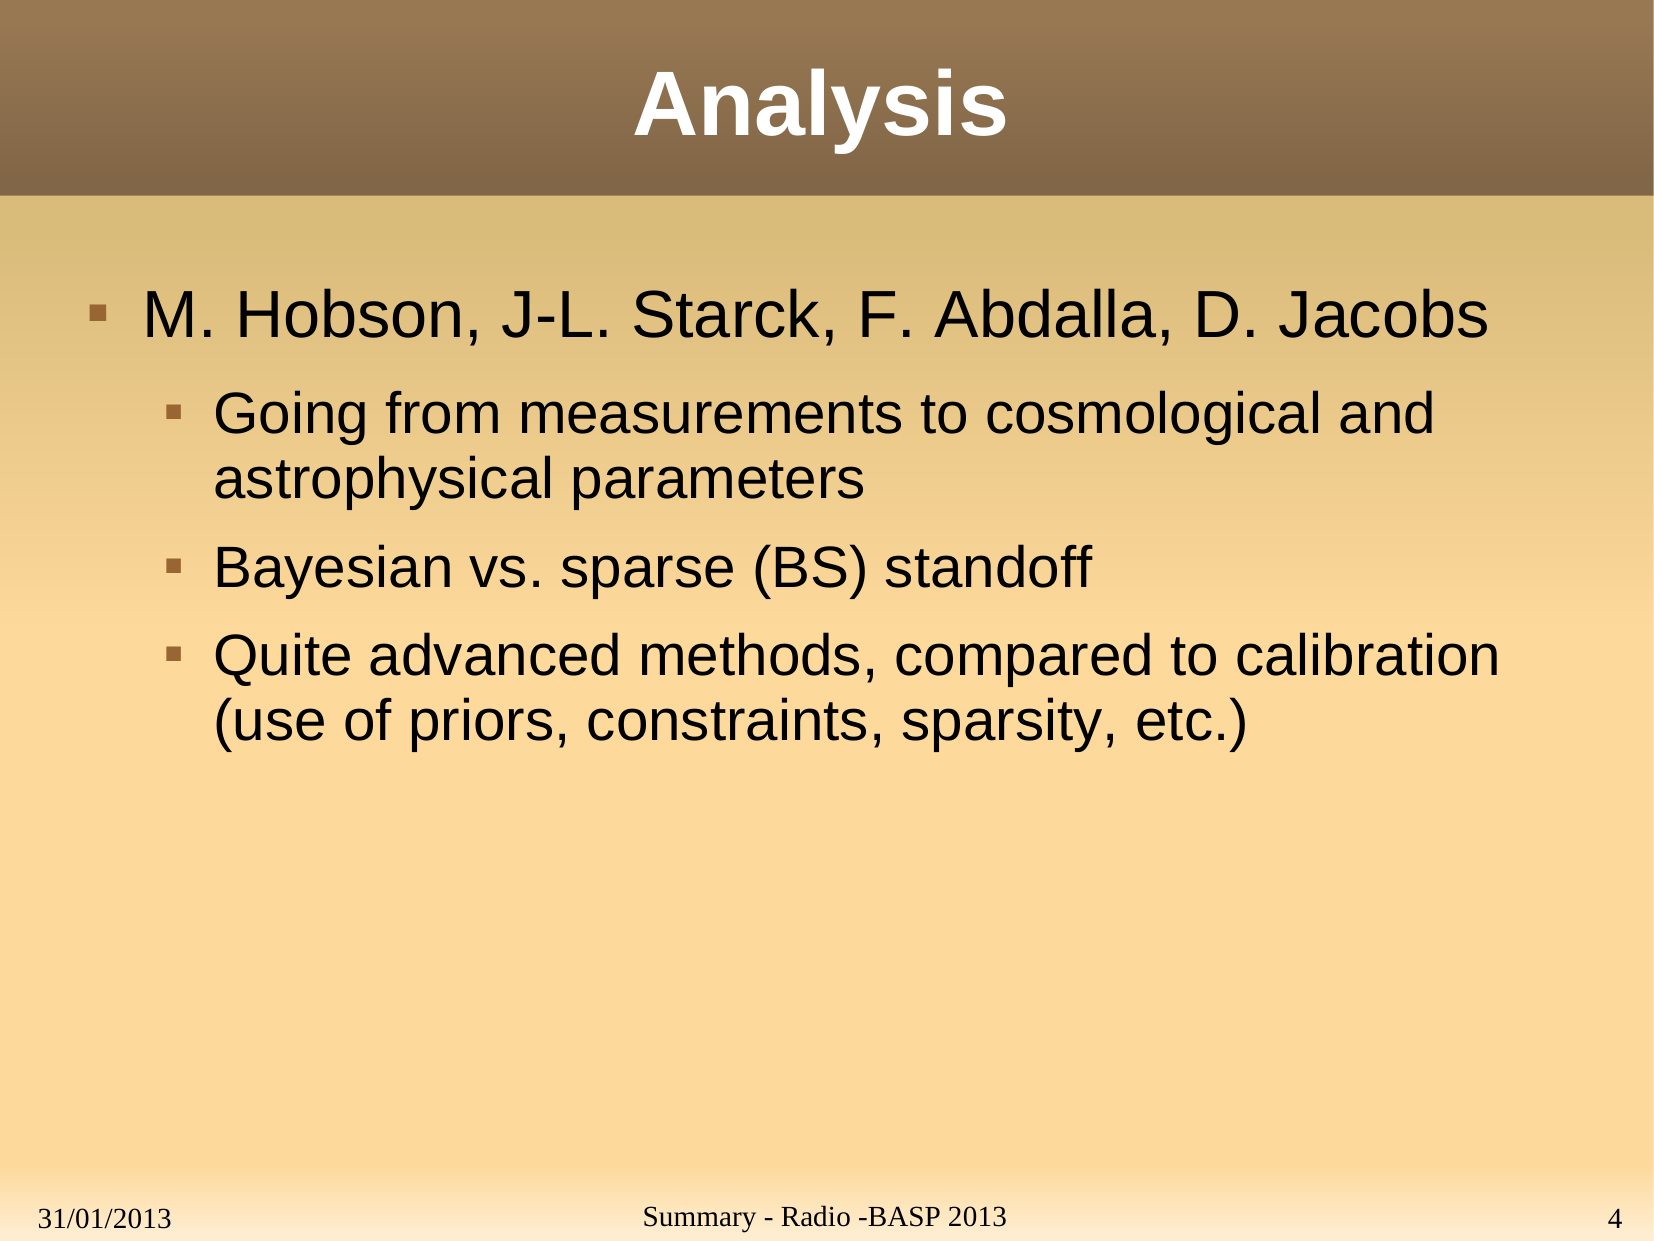

# Analysis
M. Hobson, J-L. Starck, F. Abdalla, D. Jacobs
Going from measurements to cosmological and astrophysical parameters
Bayesian vs. sparse (BS) standoff
Quite advanced methods, compared to calibration (use of priors, constraints, sparsity, etc.)
Summary - Radio -BASP 2013
31/01/2013
4